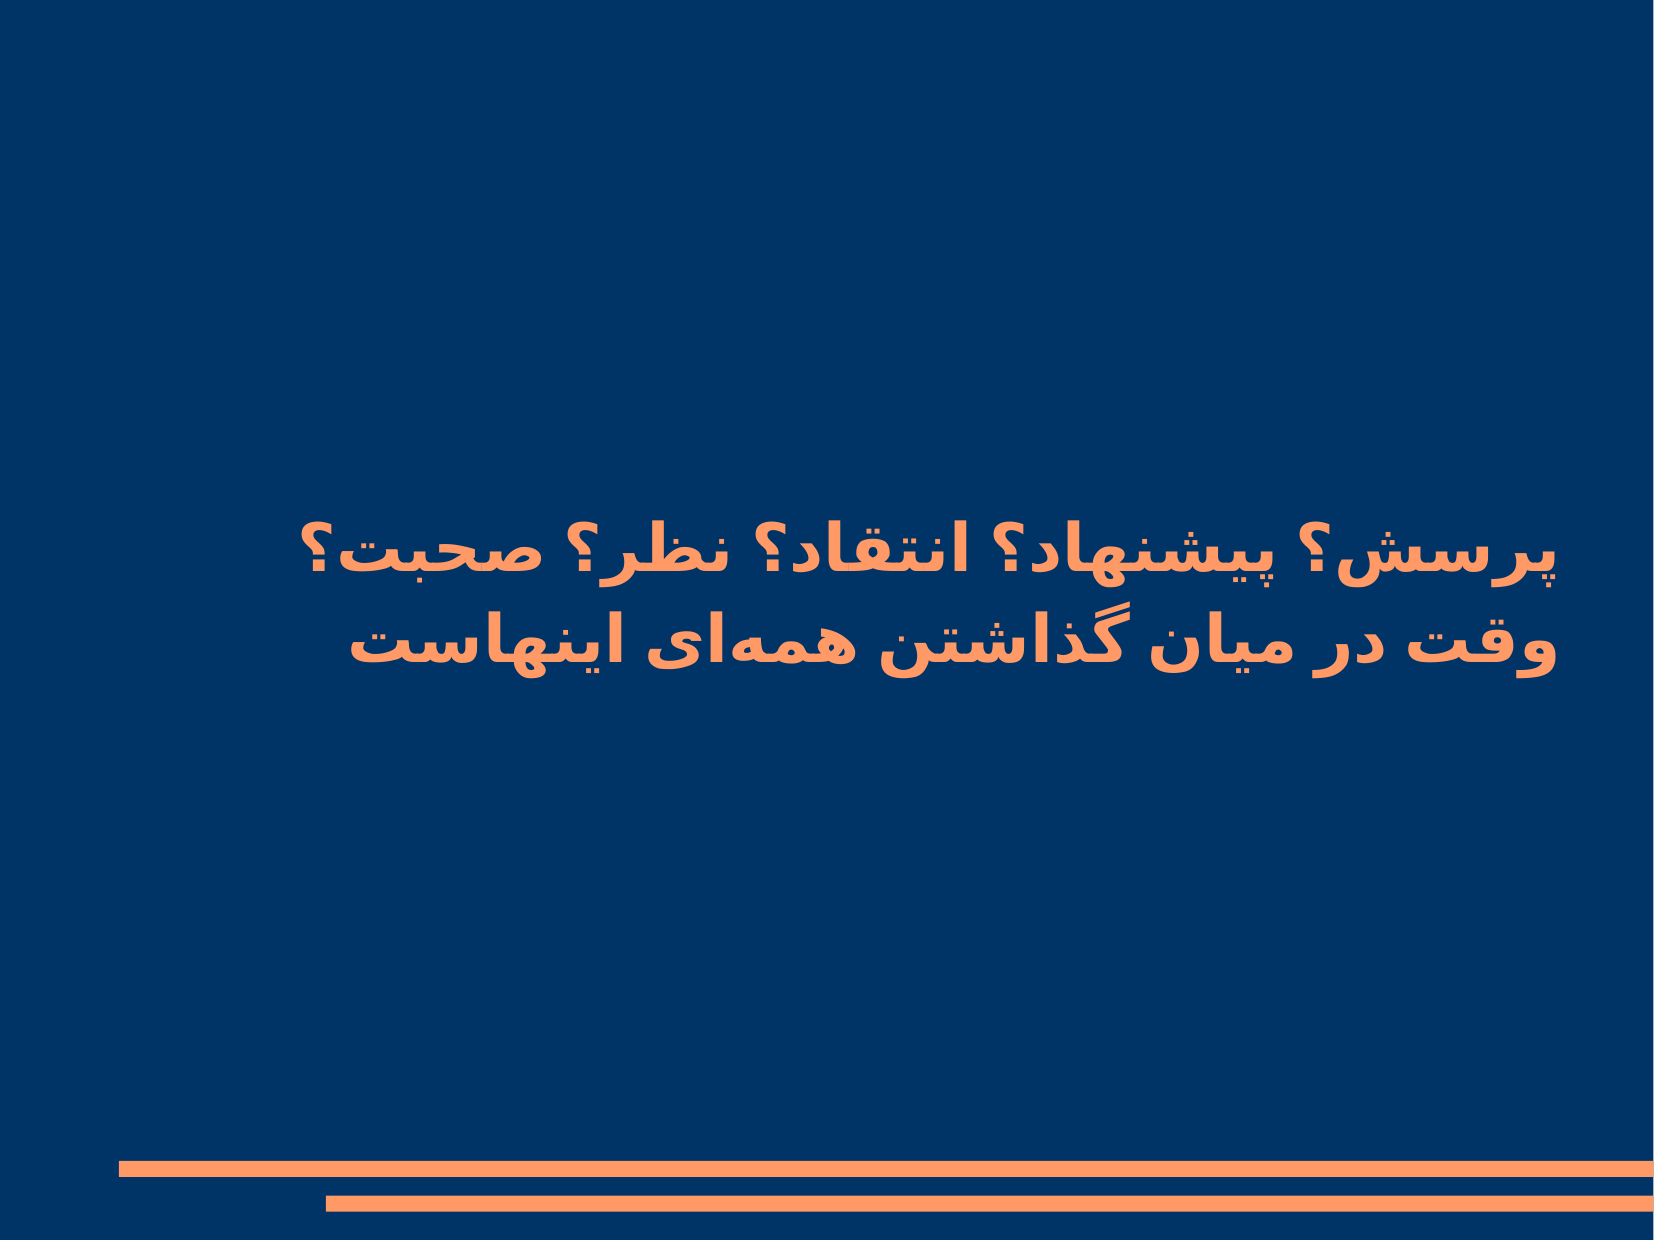

# پرسش؟ پیشنهاد؟ انتقاد؟ نظر؟ صحبت؟ وقت در میان گذاشتن همه‌ای اینهاست